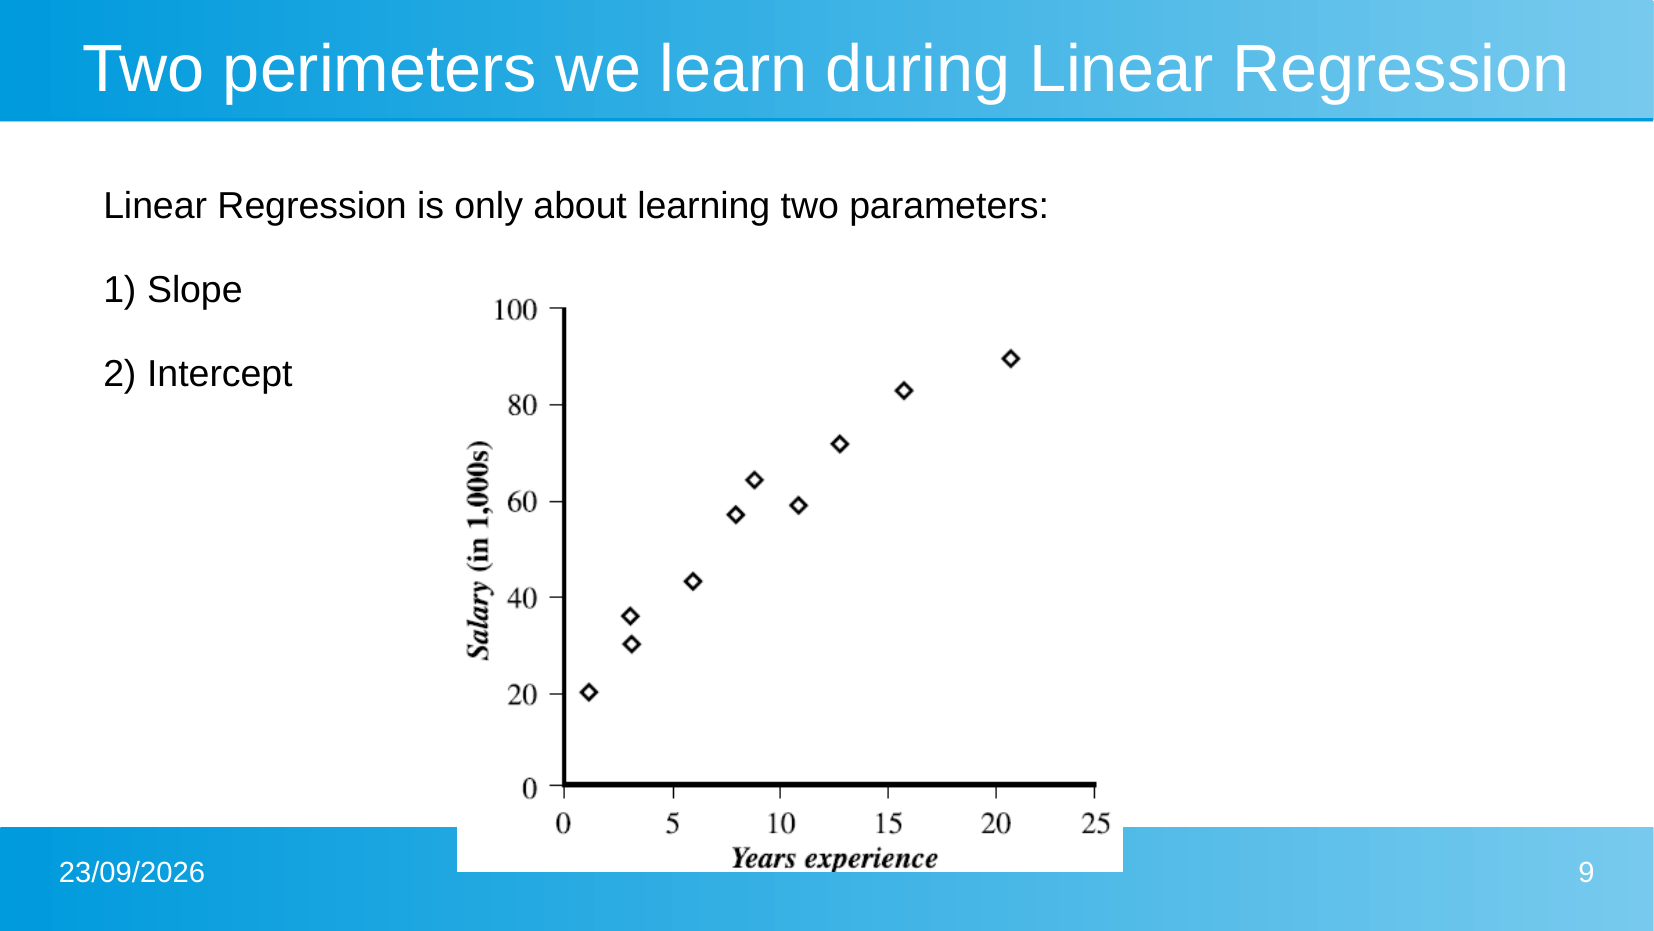

# Two perimeters we learn during Linear Regression
Linear Regression is only about learning two parameters:
1) Slope
2) Intercept
9